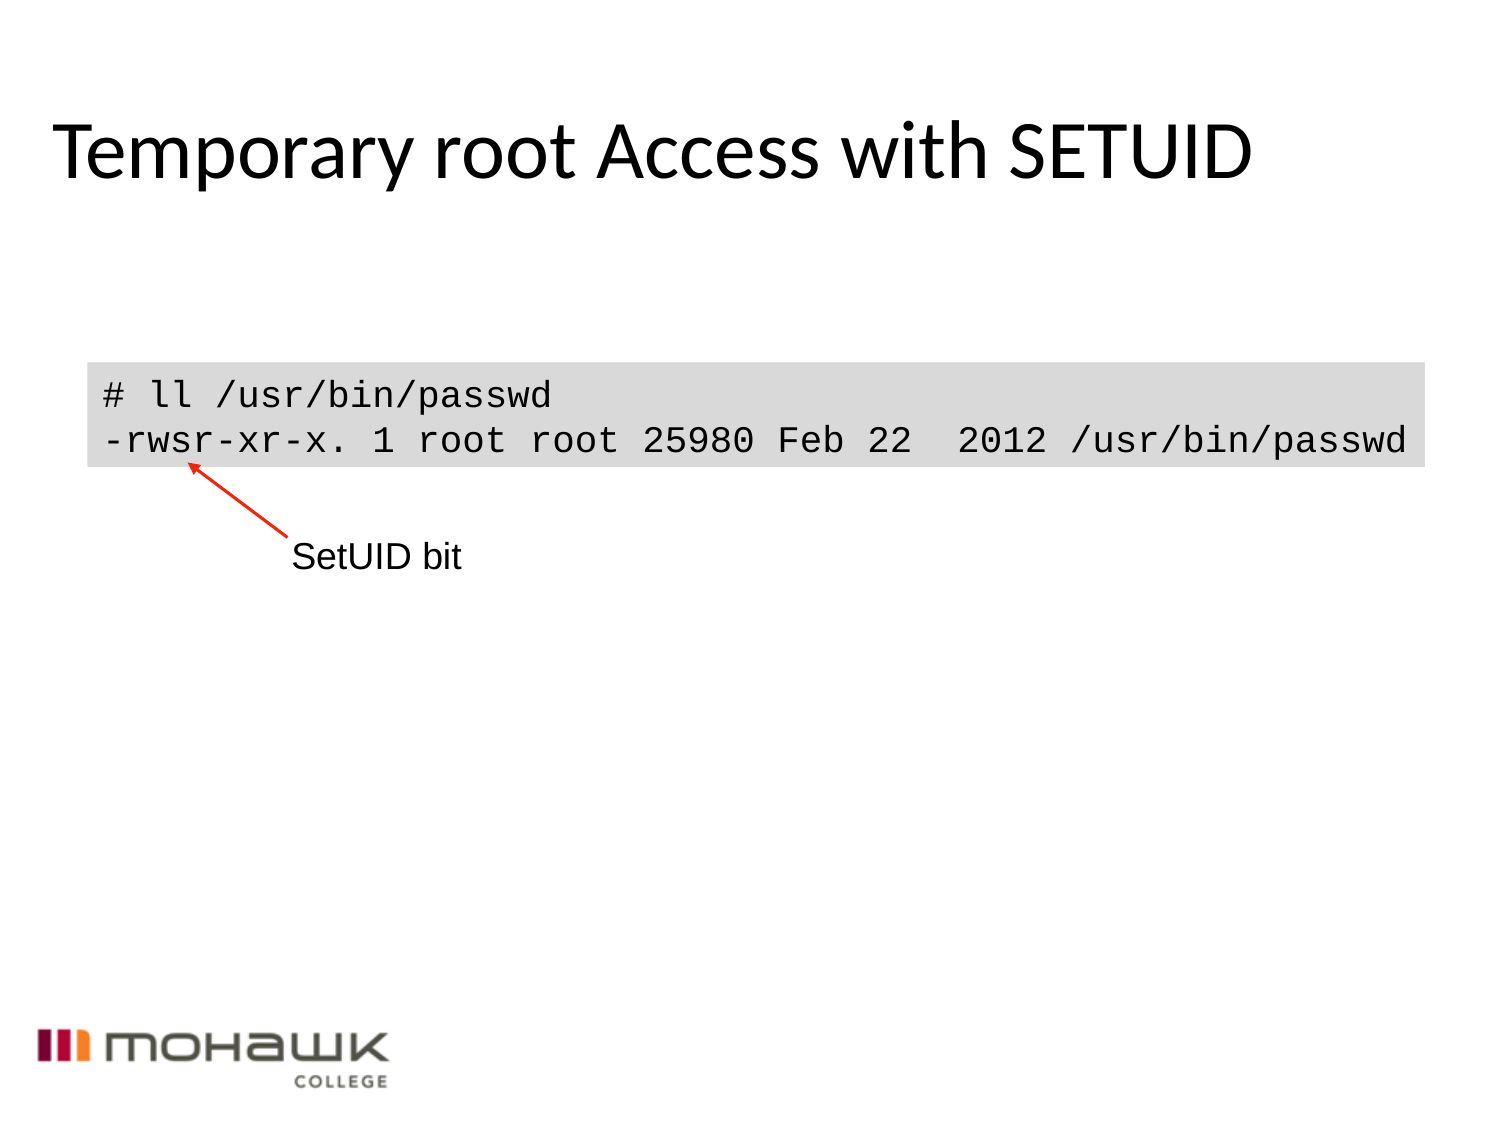

# Temporary root Access with SETUID
# ll /usr/bin/passwd
﻿-rwsr-xr-x. 1 root root 25980 Feb 22 2012 /usr/bin/passwd
SetUID bit